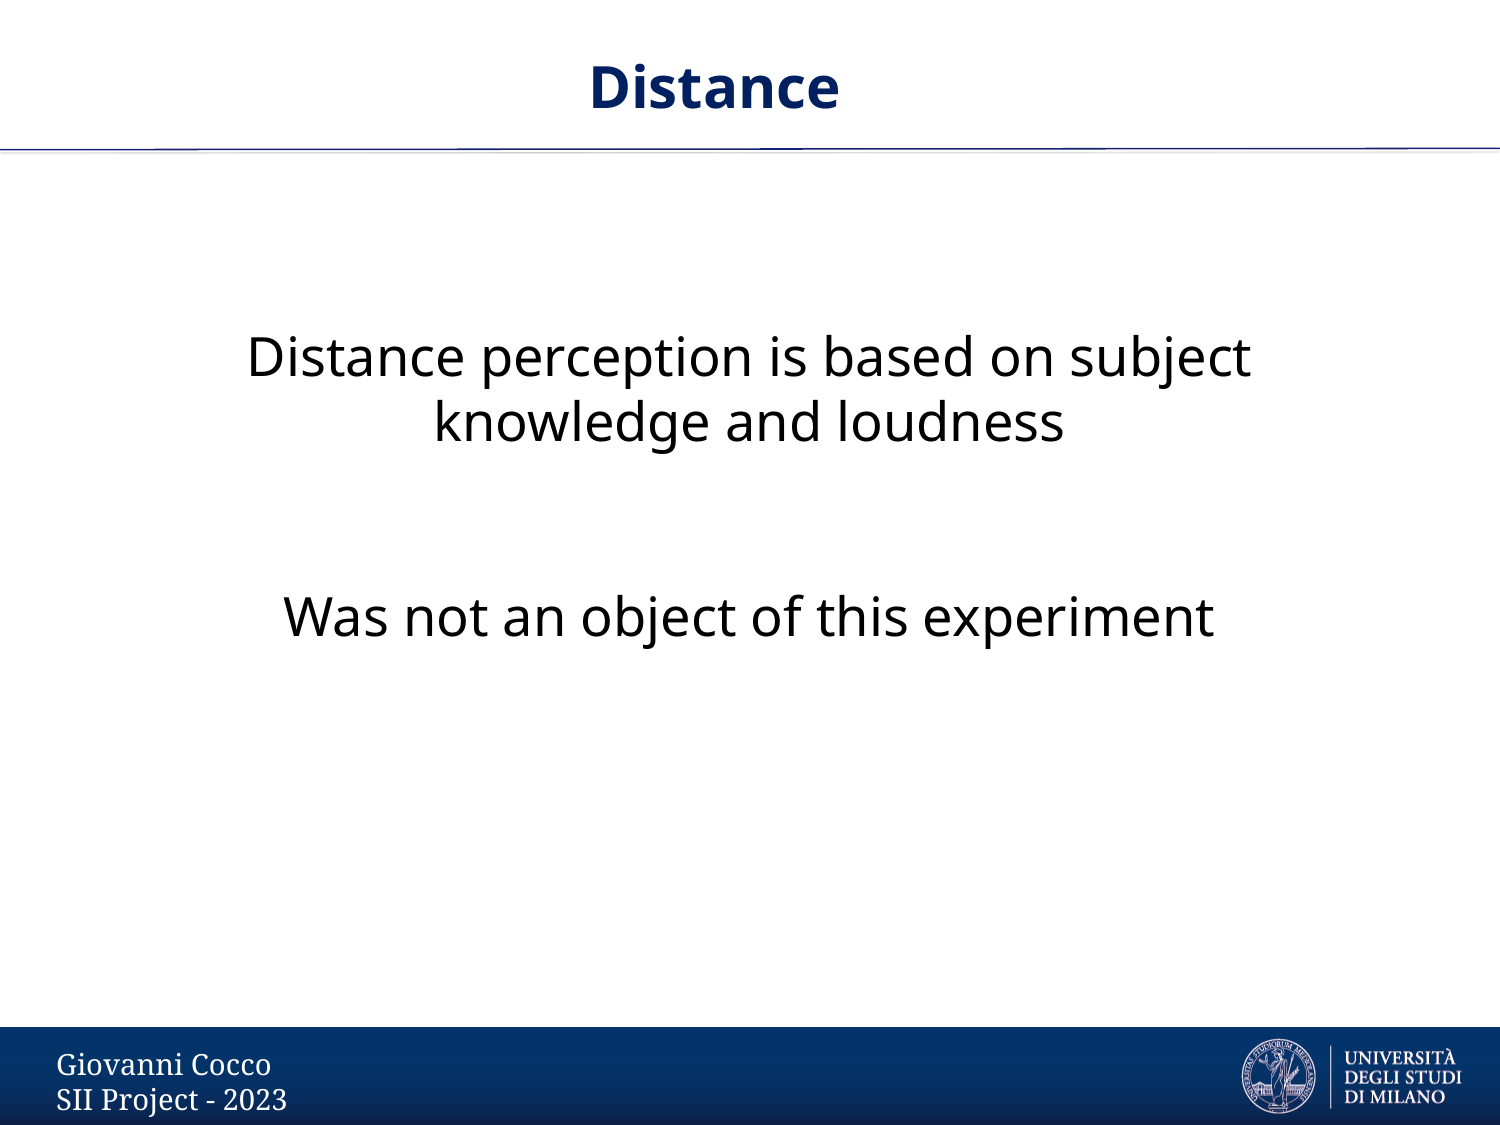

Distance
Distance perception is based on subject knowledge and loudness
Was not an object of this experiment